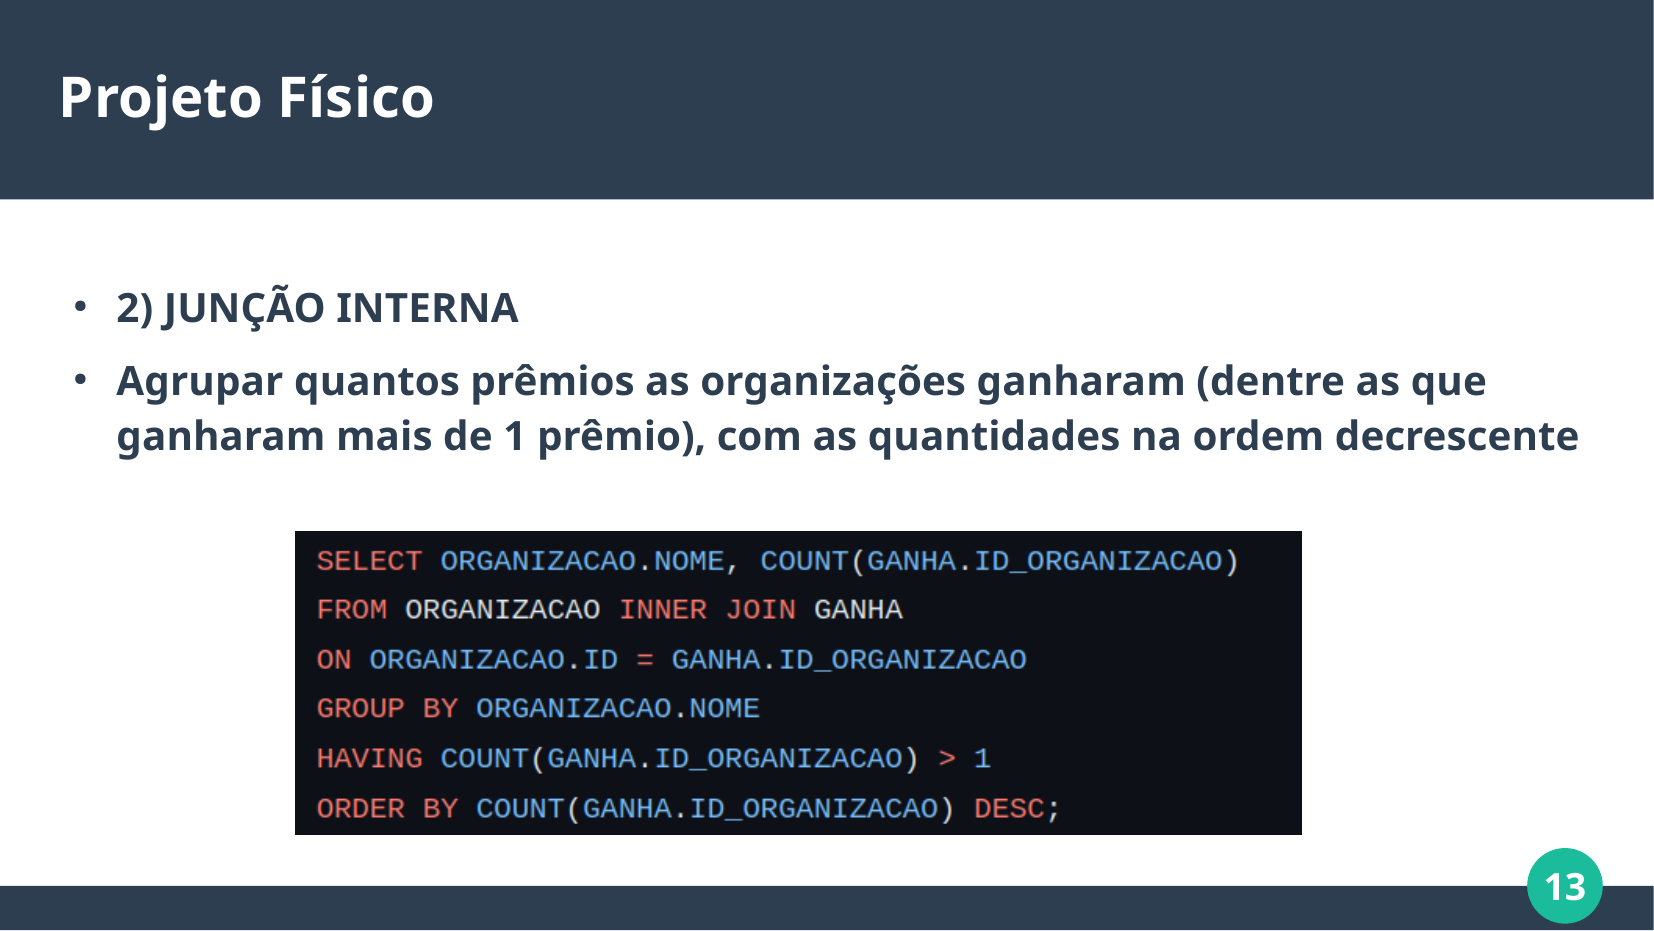

# Projeto Físico
2) JUNÇÃO INTERNA
Agrupar quantos prêmios as organizações ganharam (dentre as que ganharam mais de 1 prêmio), com as quantidades na ordem decrescente